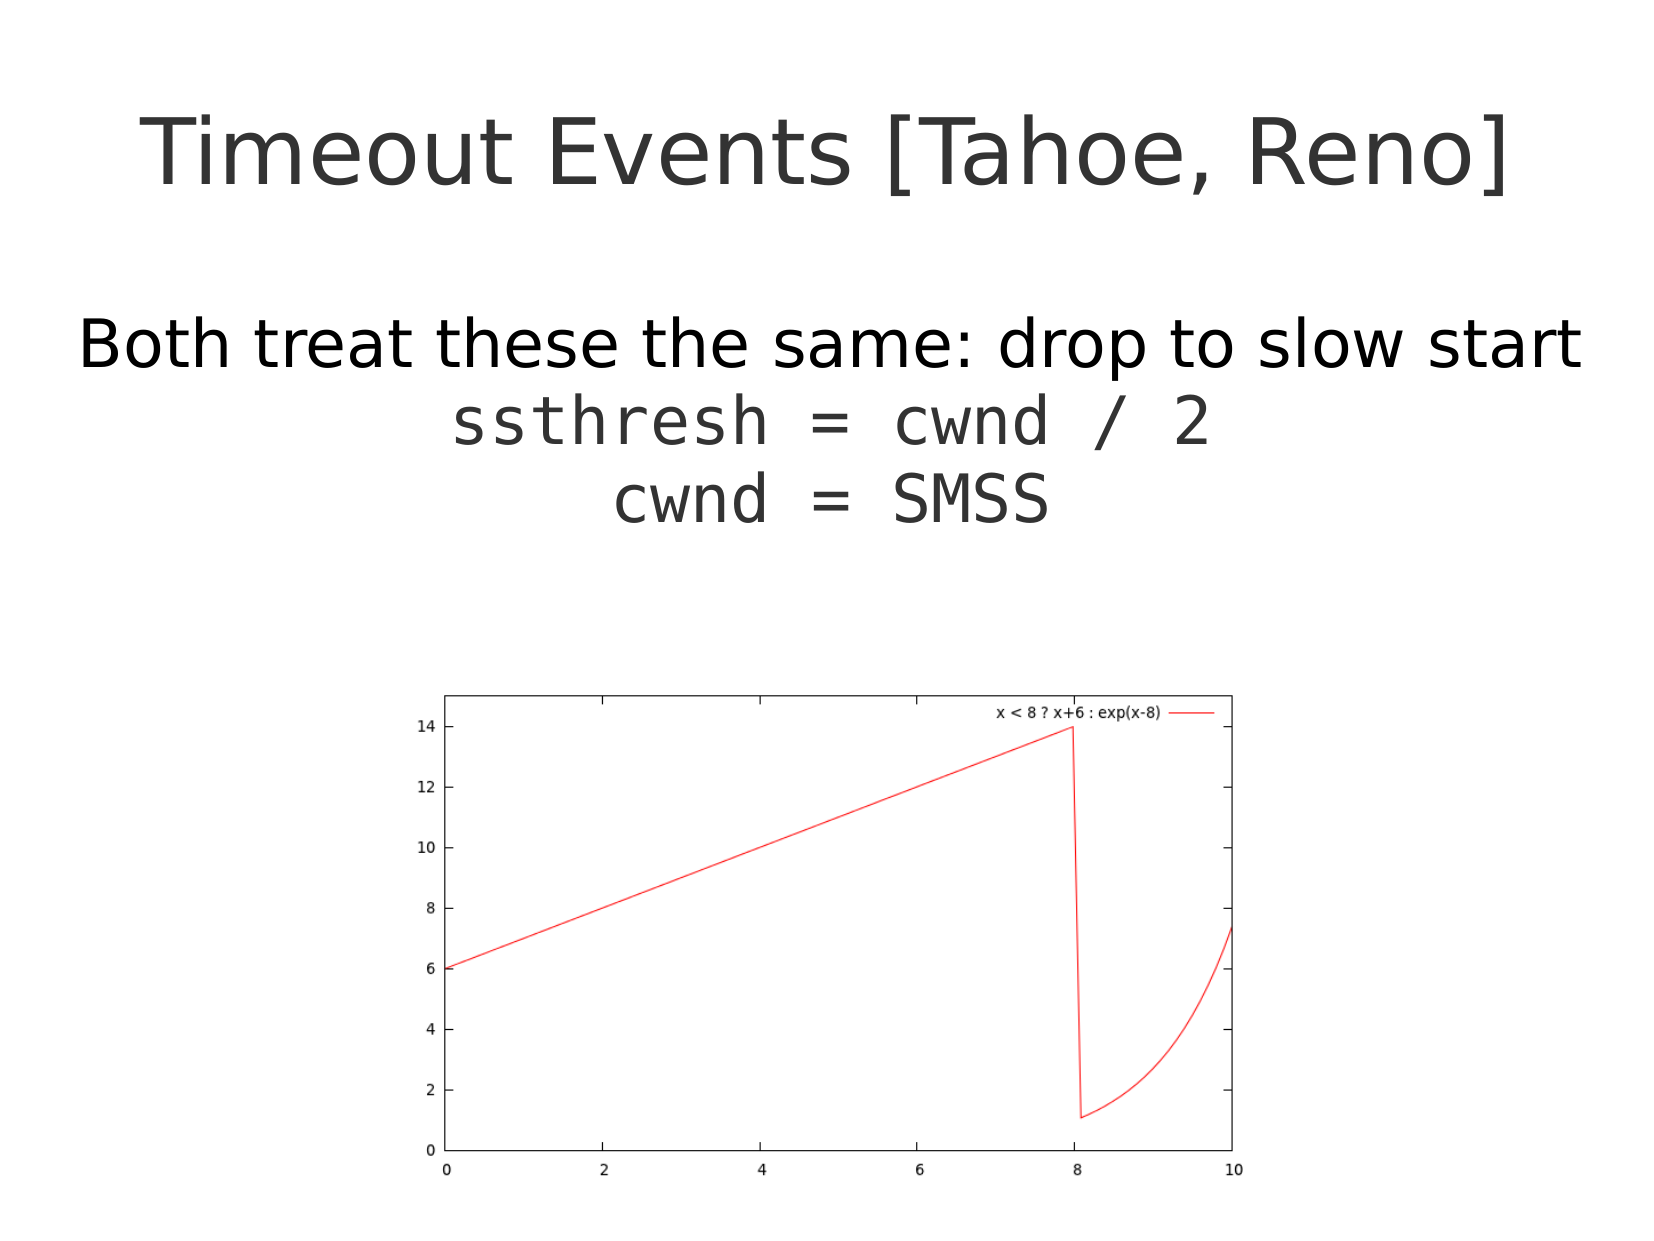

Both treat these the same: drop to slow start
ssthresh = cwnd / 2
cwnd = SMSS
# Timeout Events [Tahoe, Reno]